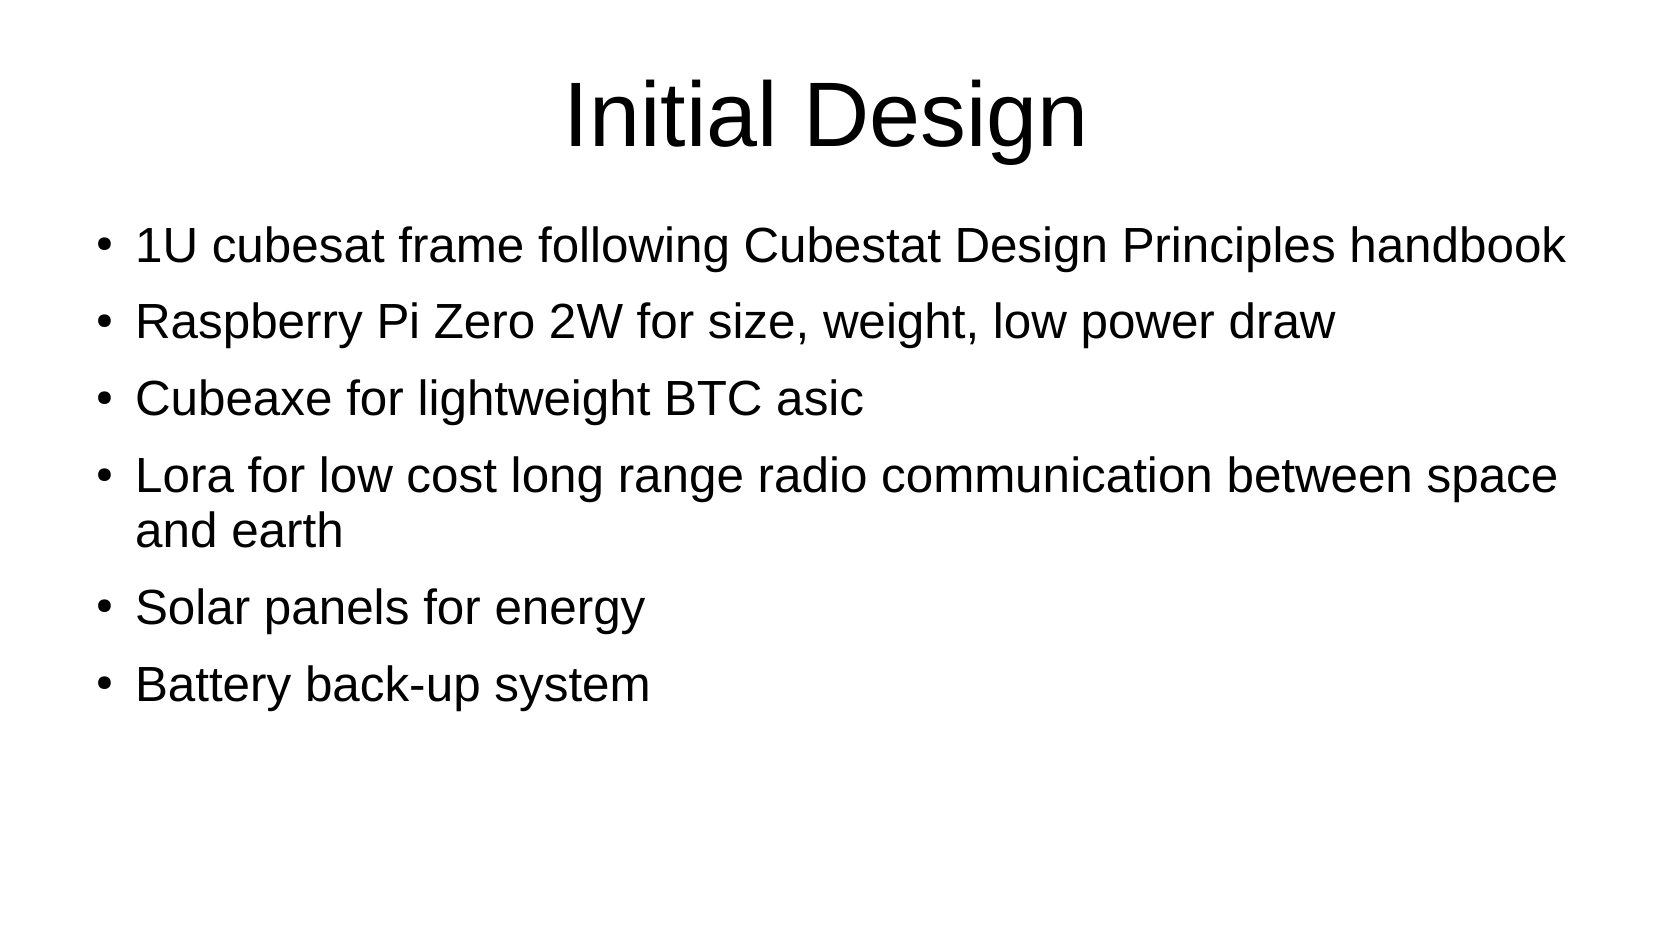

# Initial Design
1U cubesat frame following Cubestat Design Principles handbook
Raspberry Pi Zero 2W for size, weight, low power draw
Cubeaxe for lightweight BTC asic
Lora for low cost long range radio communication between space and earth
Solar panels for energy
Battery back-up system